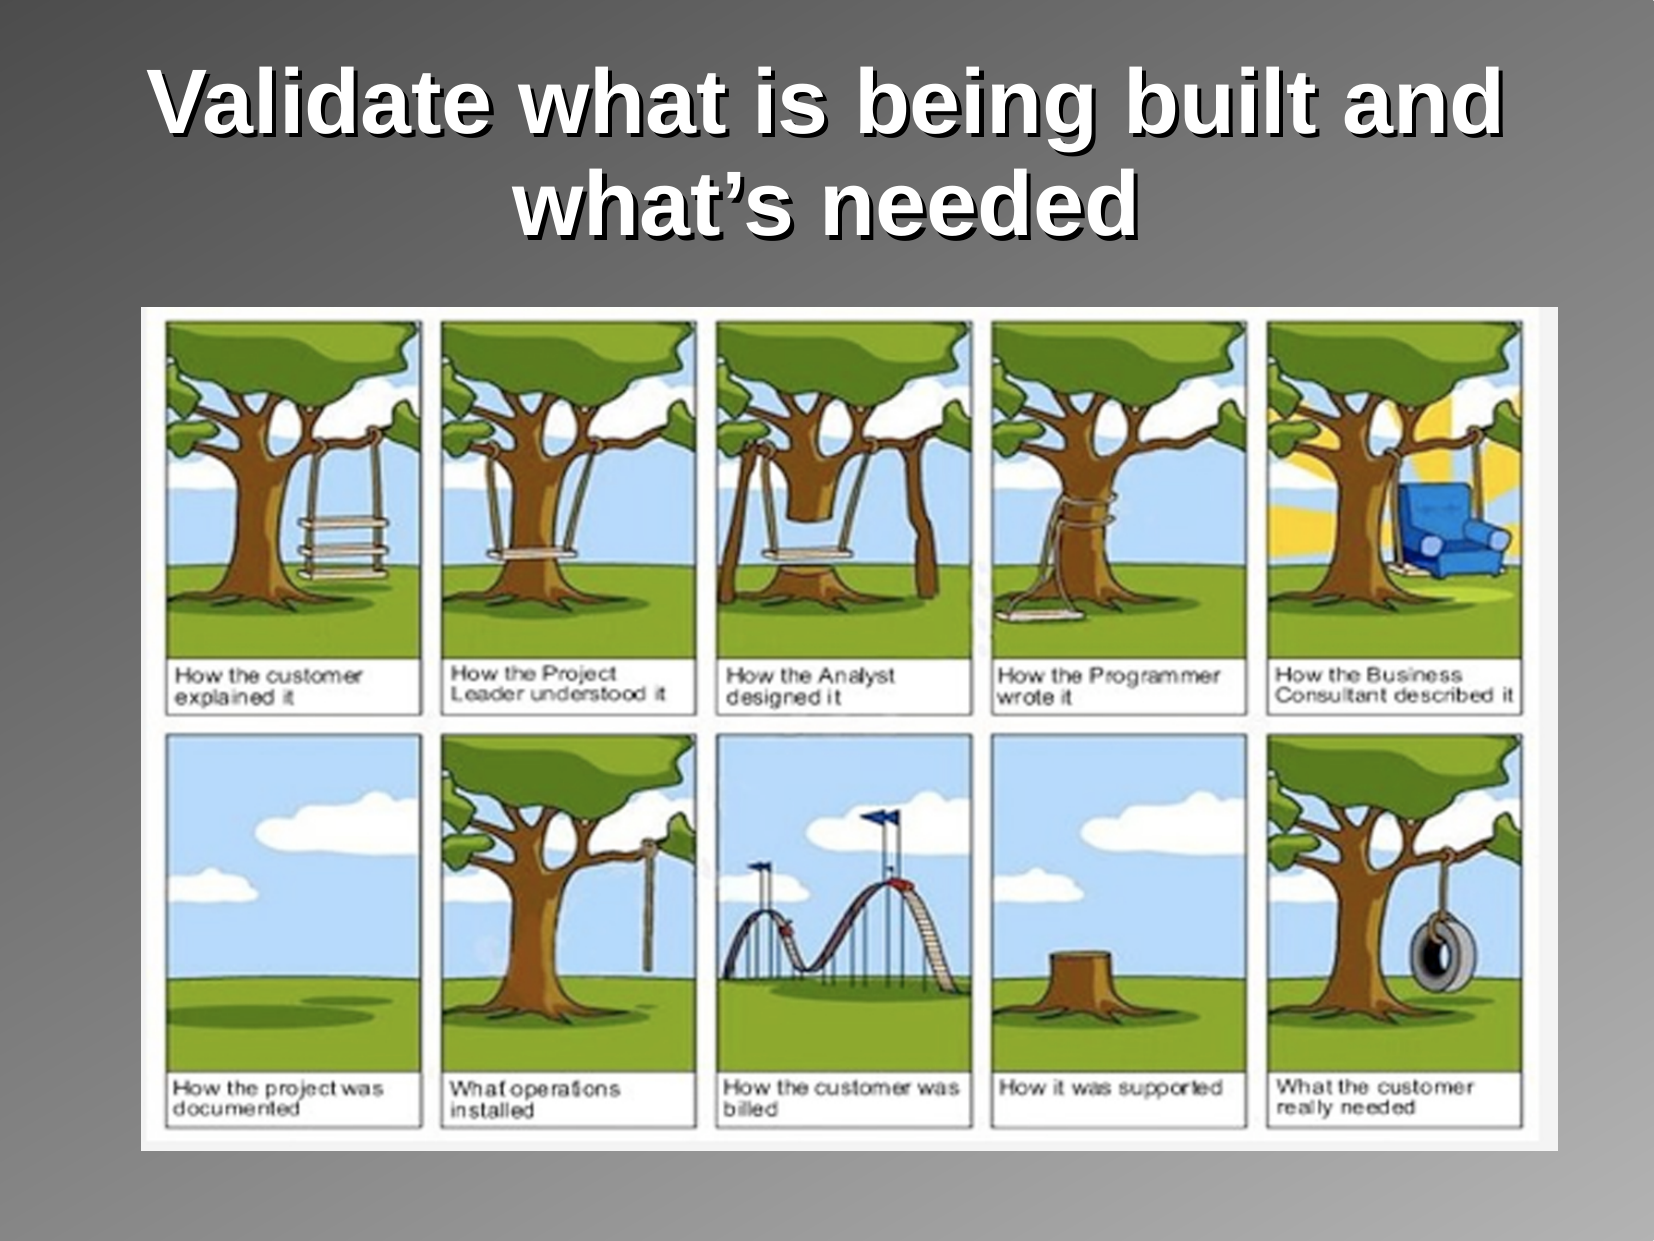

# Validate what is being built and what’s needed